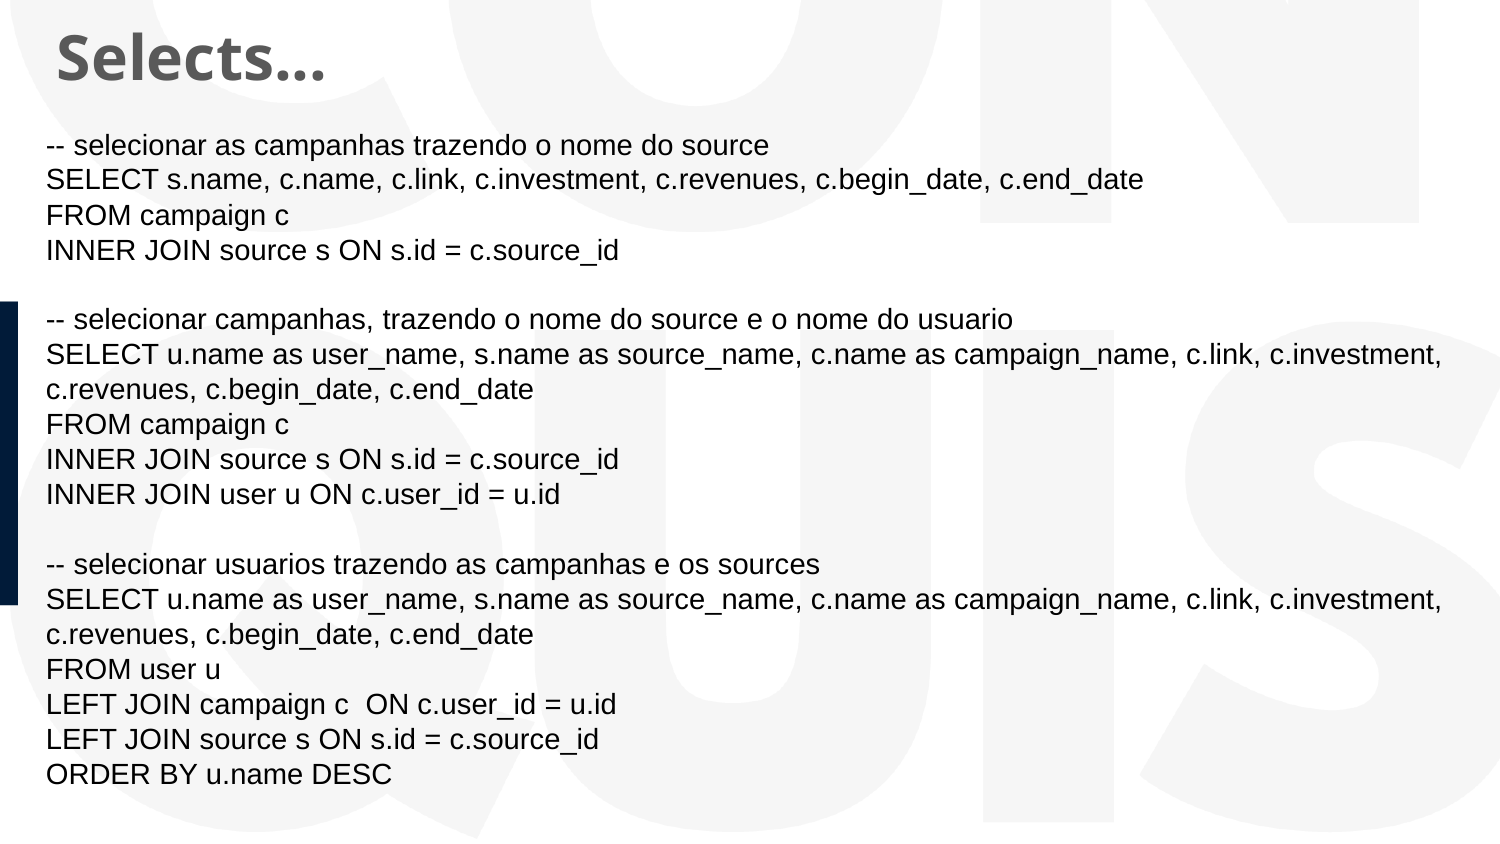

# Selects...
-- selecionar as campanhas trazendo o nome do source
SELECT s.name, c.name, c.link, c.investment, c.revenues, c.begin_date, c.end_date
FROM campaign c
INNER JOIN source s ON s.id = c.source_id
-- selecionar campanhas, trazendo o nome do source e o nome do usuario
SELECT u.name as user_name, s.name as source_name, c.name as campaign_name, c.link, c.investment, c.revenues, c.begin_date, c.end_date
FROM campaign c
INNER JOIN source s ON s.id = c.source_id
INNER JOIN user u ON c.user_id = u.id
-- selecionar usuarios trazendo as campanhas e os sources
SELECT u.name as user_name, s.name as source_name, c.name as campaign_name, c.link, c.investment, c.revenues, c.begin_date, c.end_date
FROM user u
LEFT JOIN campaign c ON c.user_id = u.id
LEFT JOIN source s ON s.id = c.source_id
ORDER BY u.name DESC